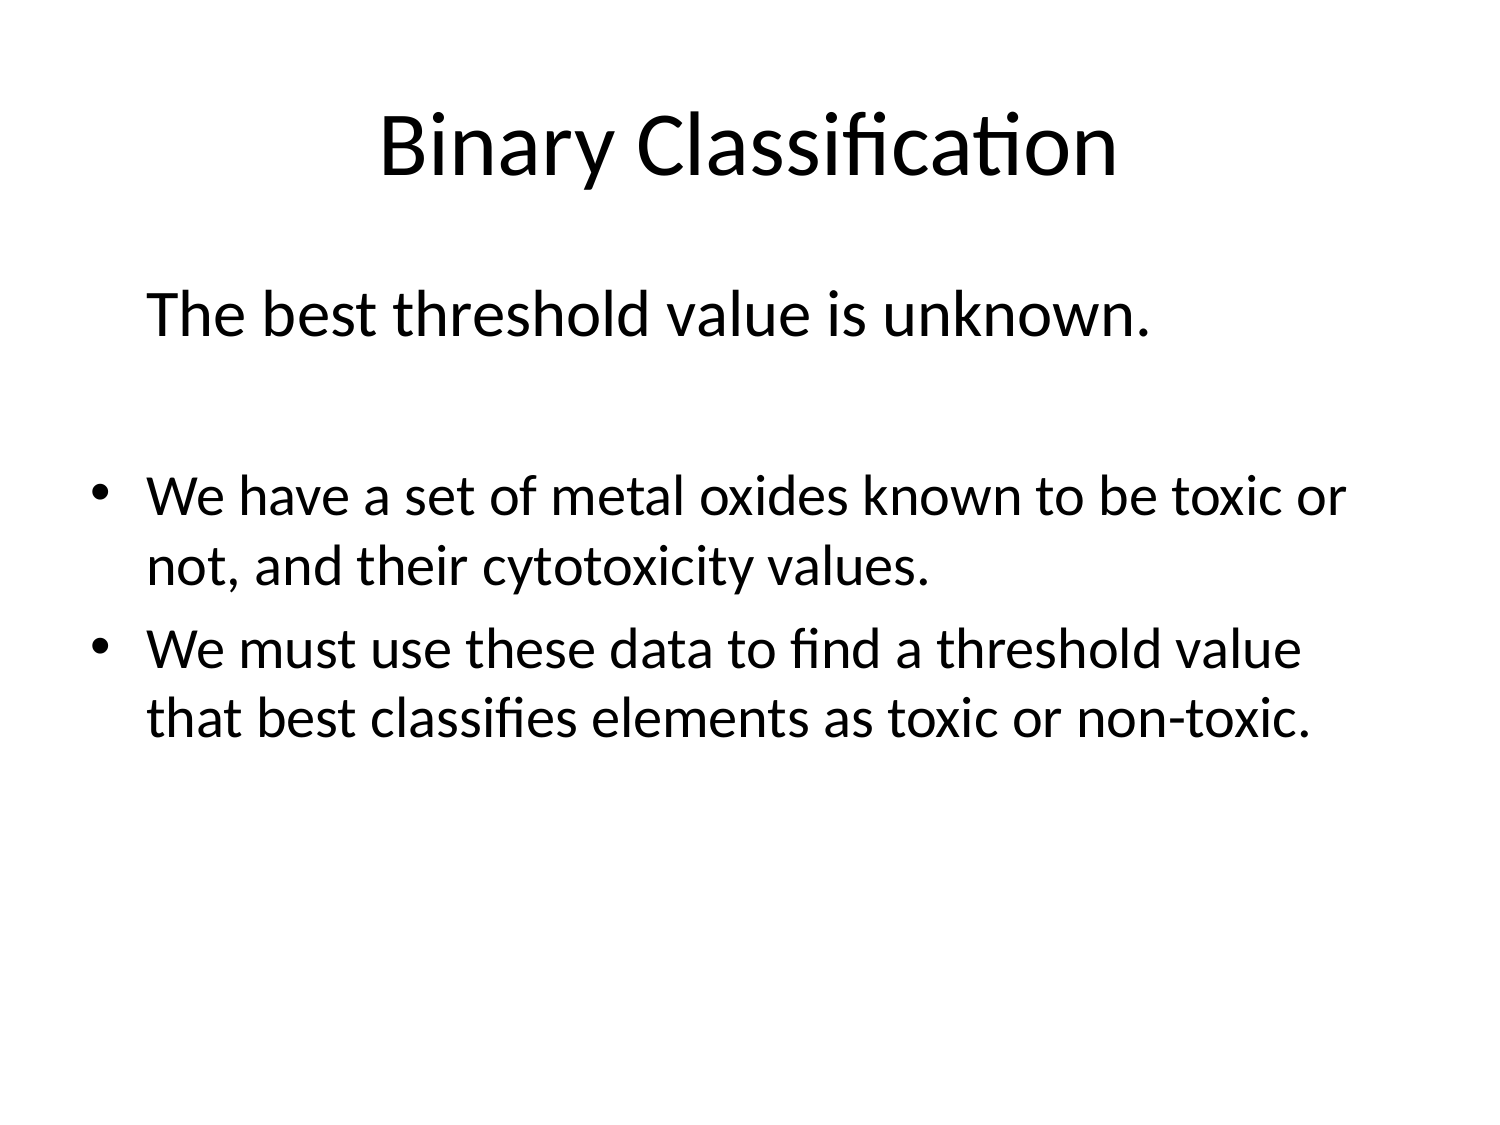

# Binary Classification
The best threshold value is unknown.
We have a set of metal oxides known to be toxic or not, and their cytotoxicity values.
We must use these data to find a threshold value that best classifies elements as toxic or non-toxic.